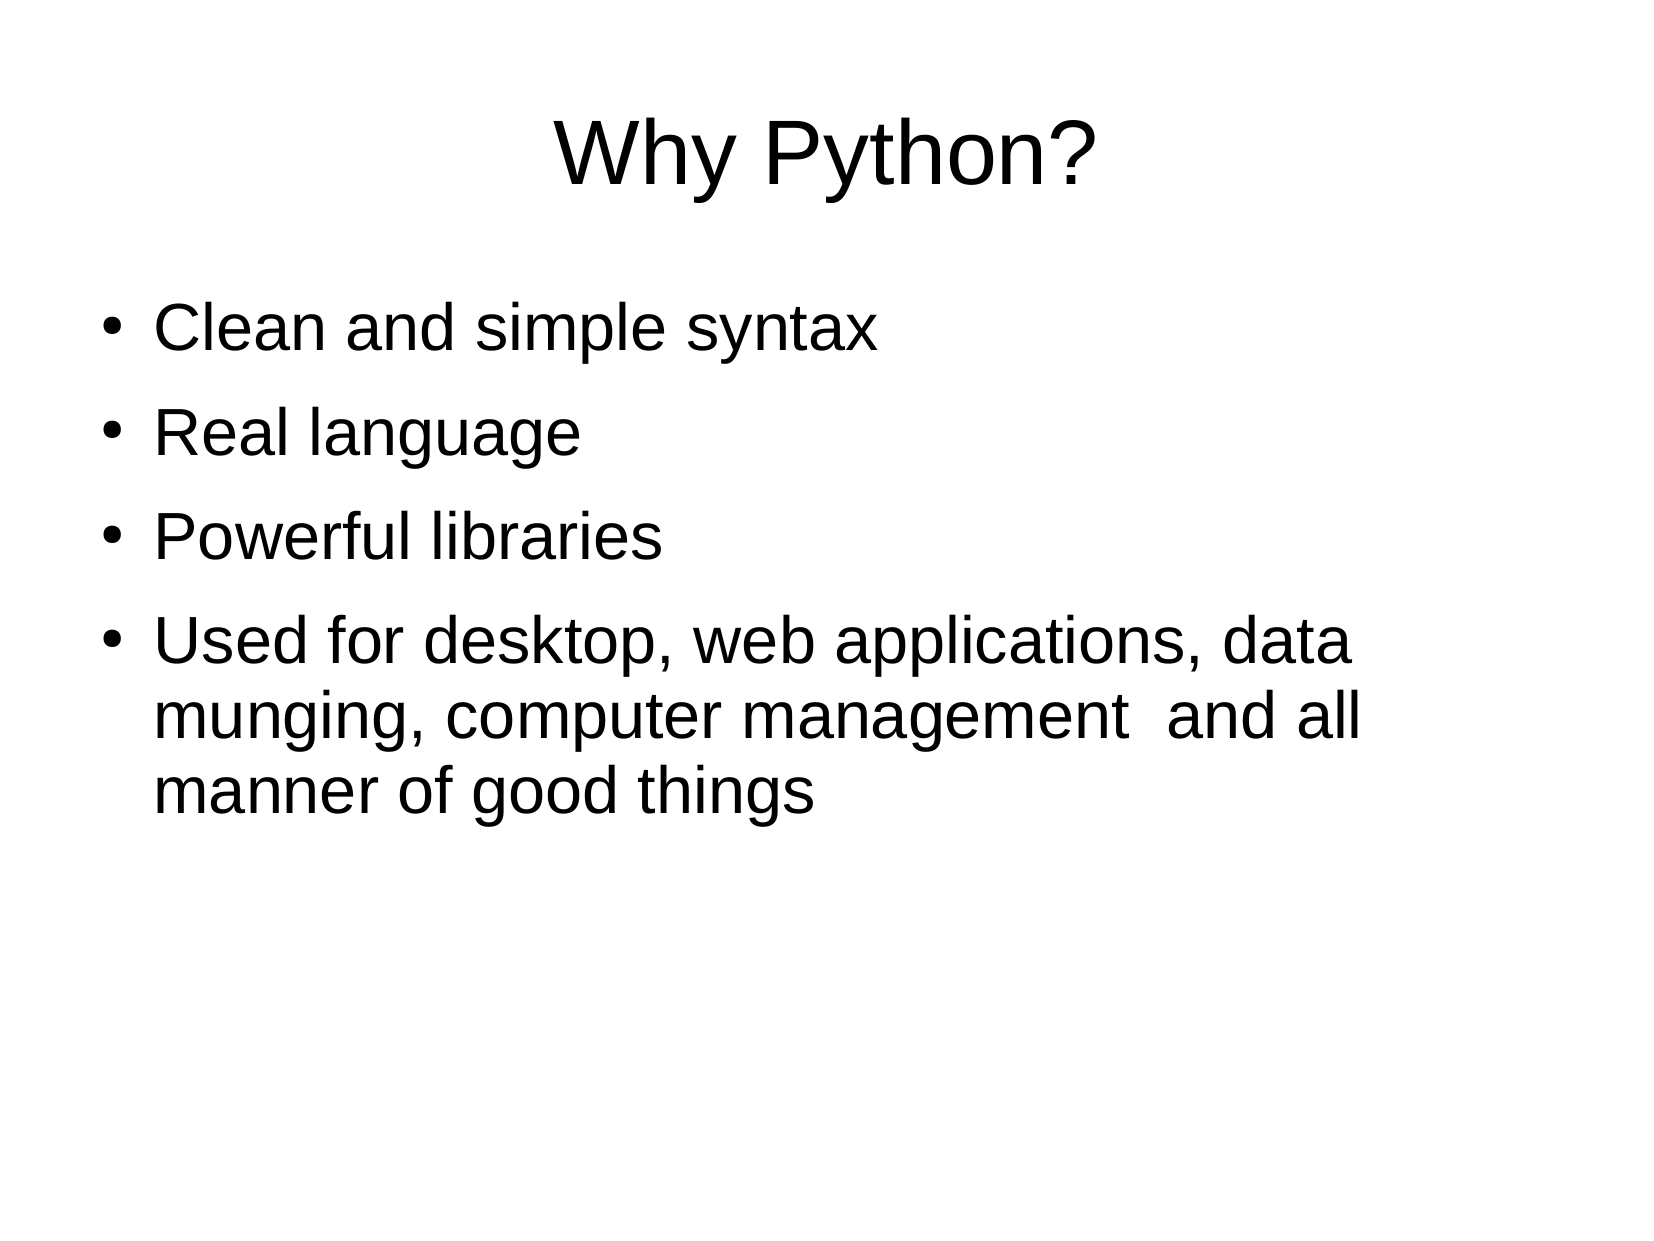

# Why Python?
Clean and simple syntax
Real language
Powerful libraries
Used for desktop, web applications, data munging, computer management and all manner of good things